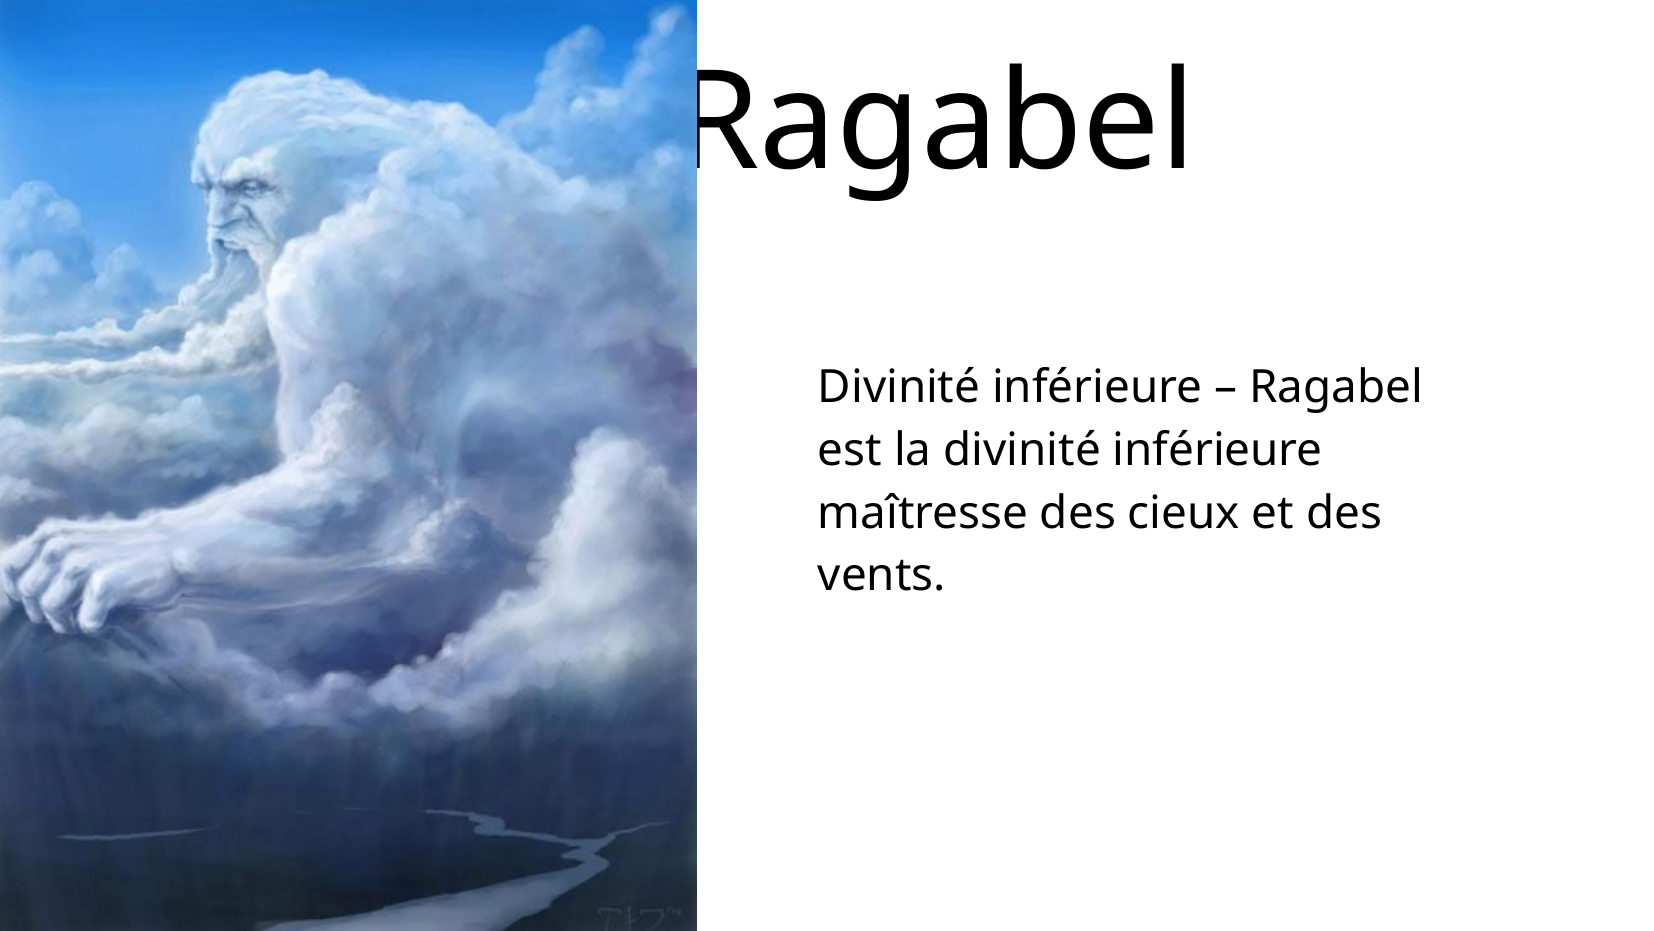

# Ragabel
Divinité inférieure – Ragabel est la divinité inférieure maîtresse des cieux et des vents.